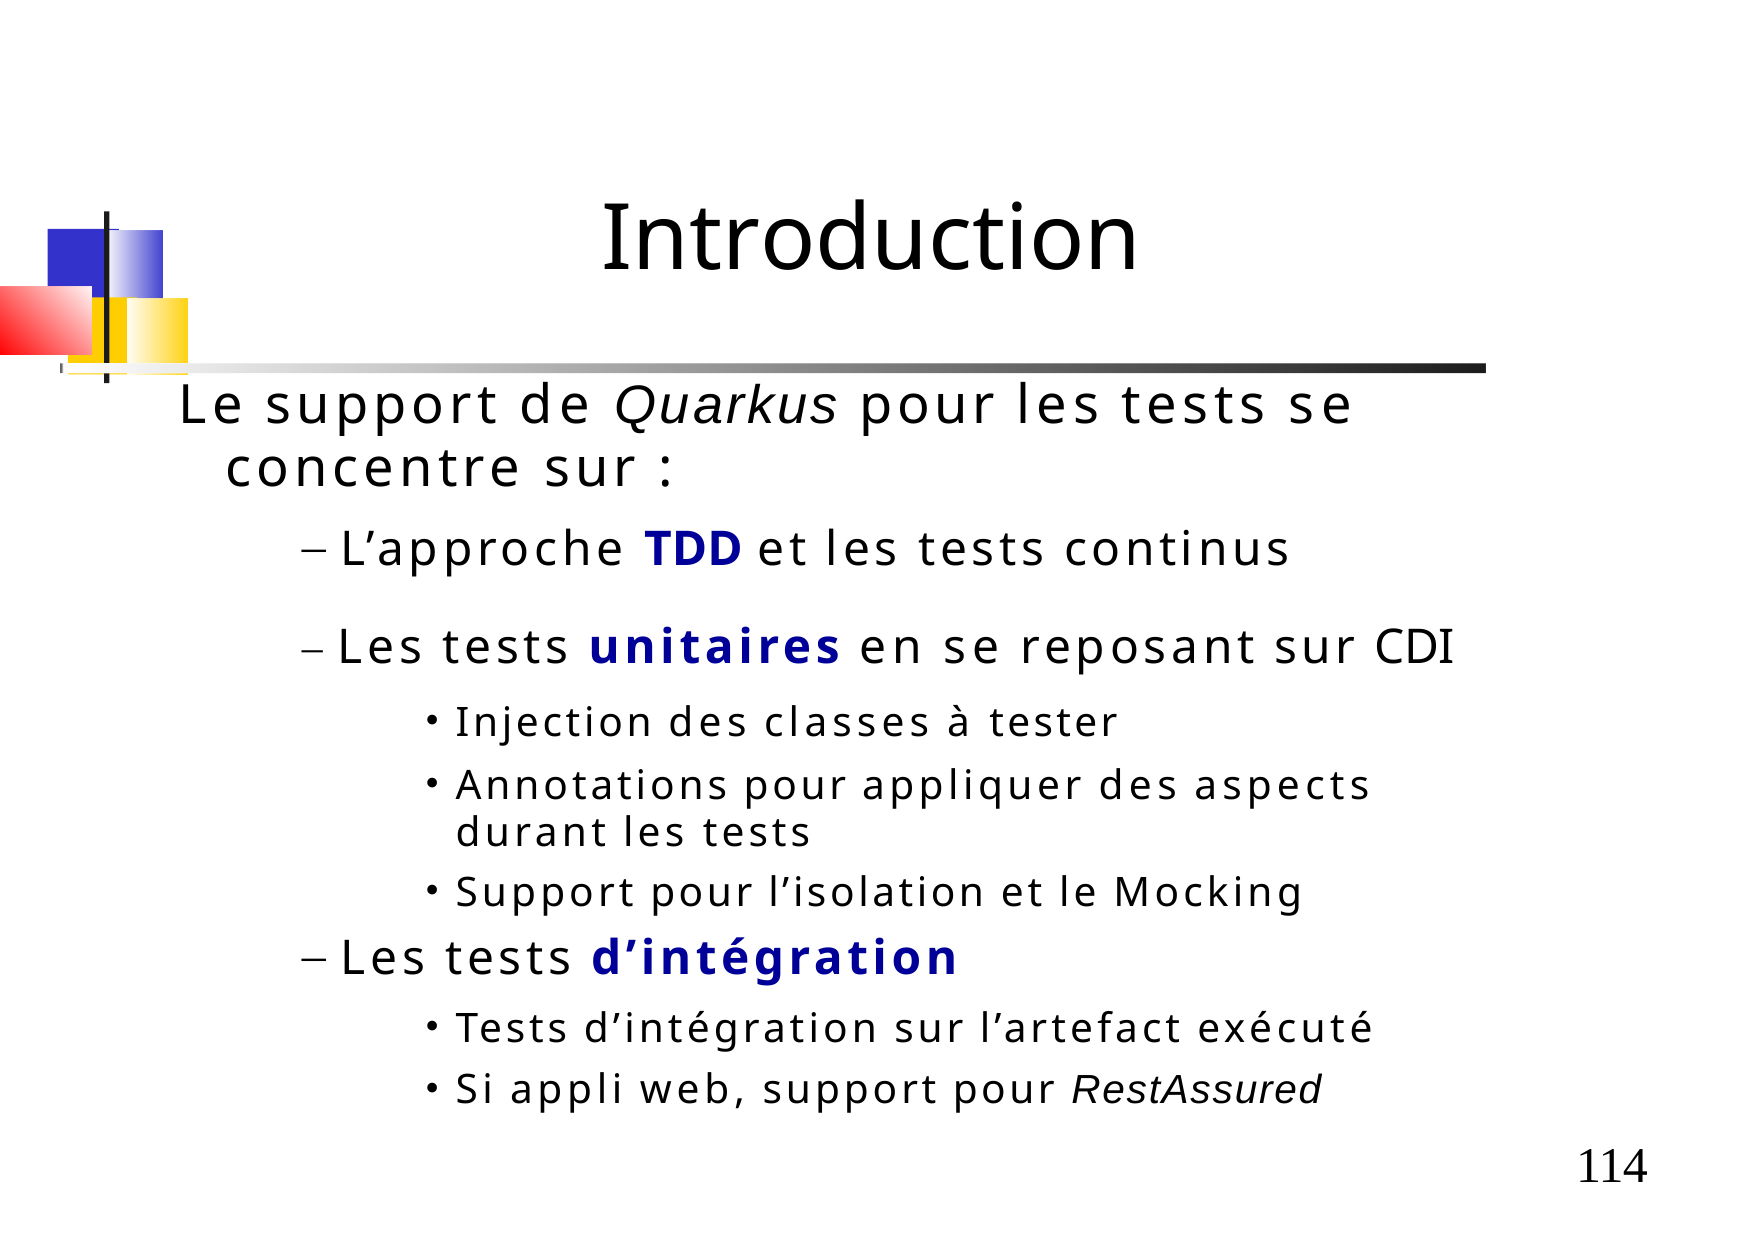

# Introduction
Le support de Quarkus pour les tests se concentre sur :
L’approche TDD et les tests continus
– Les tests unitaires en se reposant sur CDI
Injection des classes à tester
Annotations pour appliquer des aspects durant les tests
Support pour l’isolation et le Mocking
Les tests d’intégration
Tests d’intégration sur l’artefact exécuté
Si appli web, support pour RestAssured
114